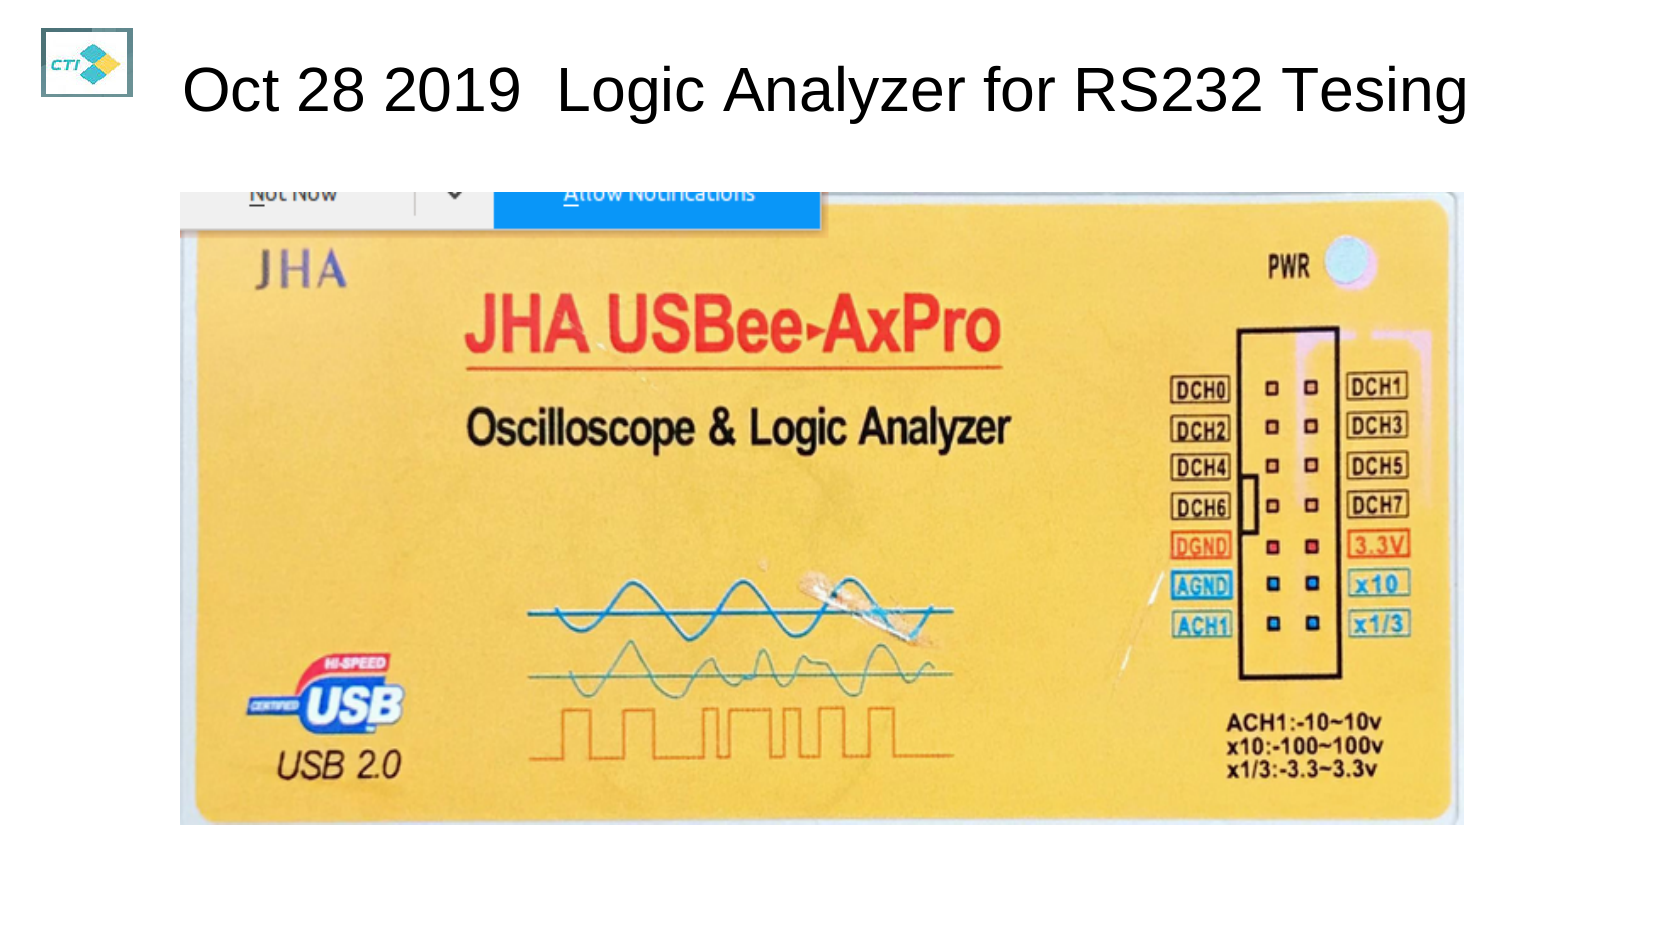

# Oct 28 2019 Logic Analyzer for RS232 Tesing